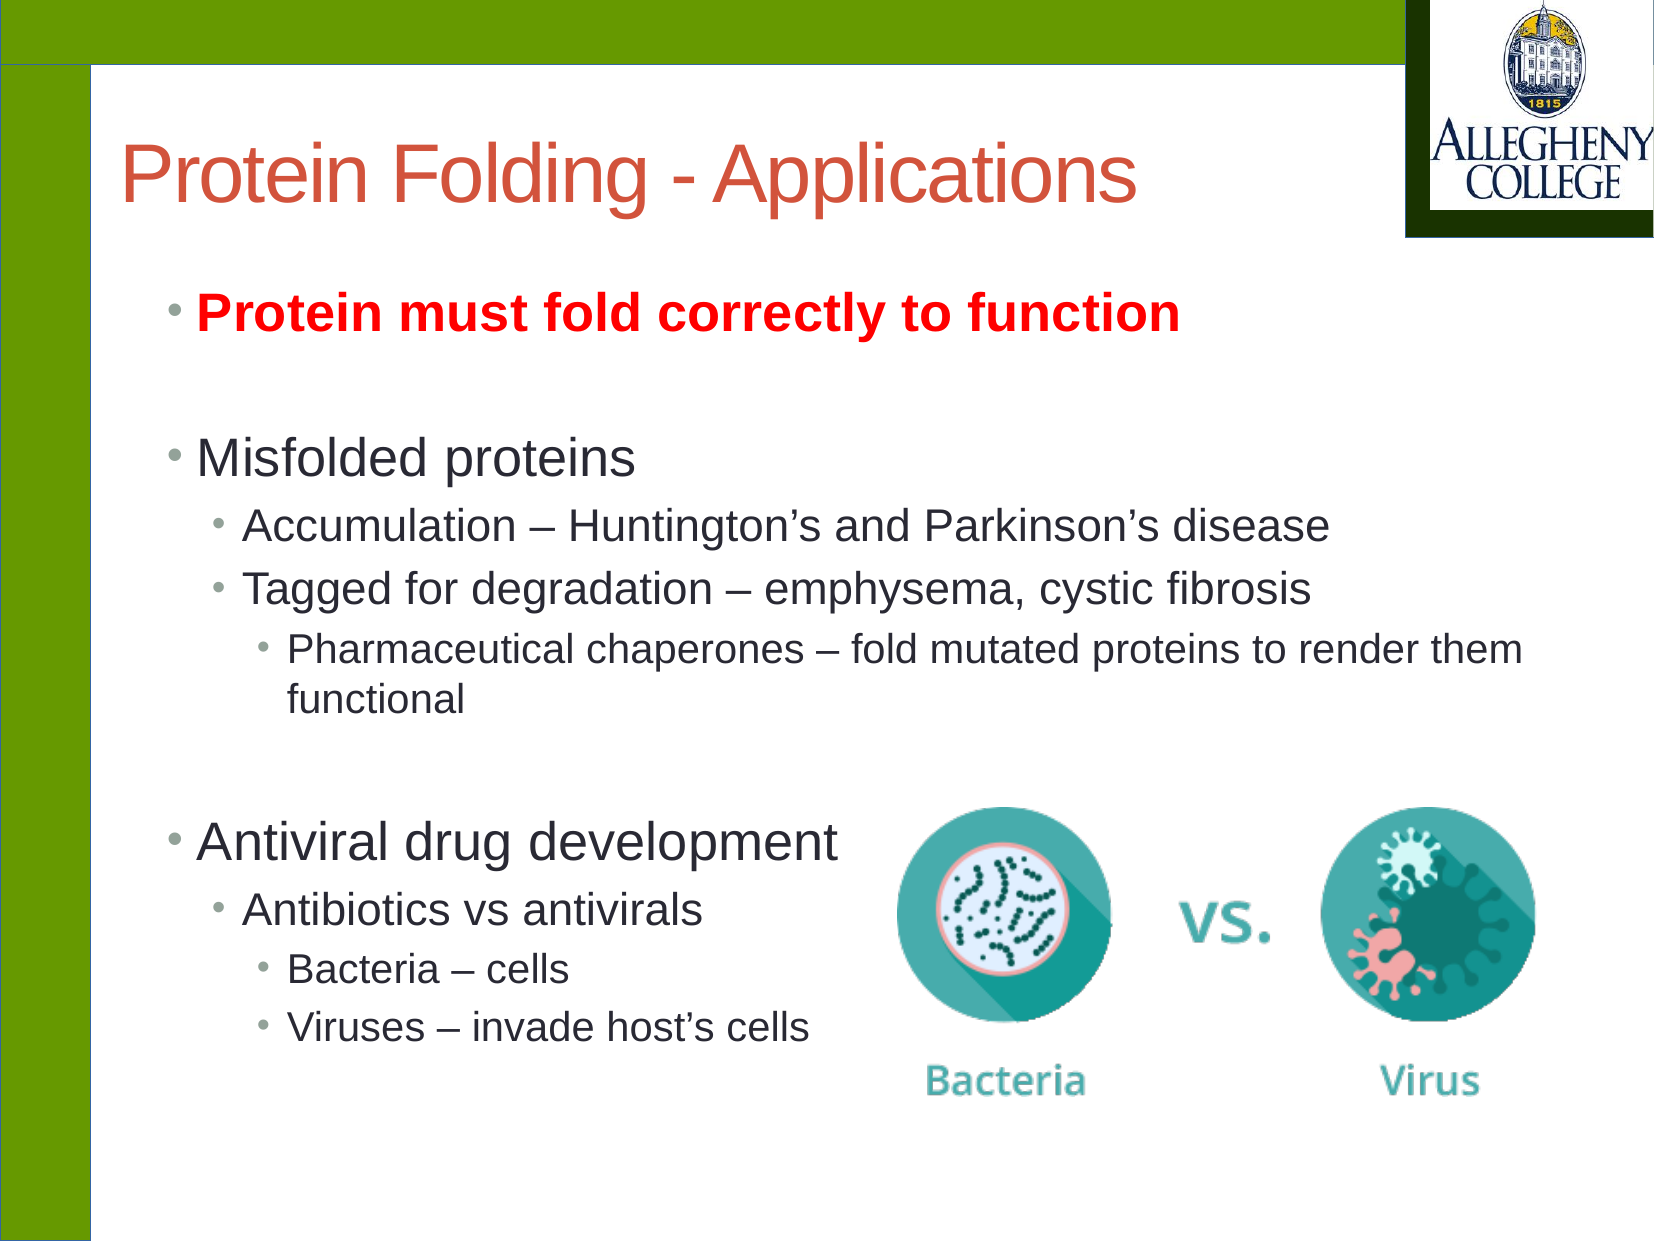

# Protein Folding - Applications
Protein must fold correctly to function
Misfolded proteins
Accumulation – Huntington’s and Parkinson’s disease
Tagged for degradation – emphysema, cystic fibrosis
Pharmaceutical chaperones – fold mutated proteins to render them functional
Antiviral drug development
Antibiotics vs antivirals
Bacteria – cells
Viruses – invade host’s cells